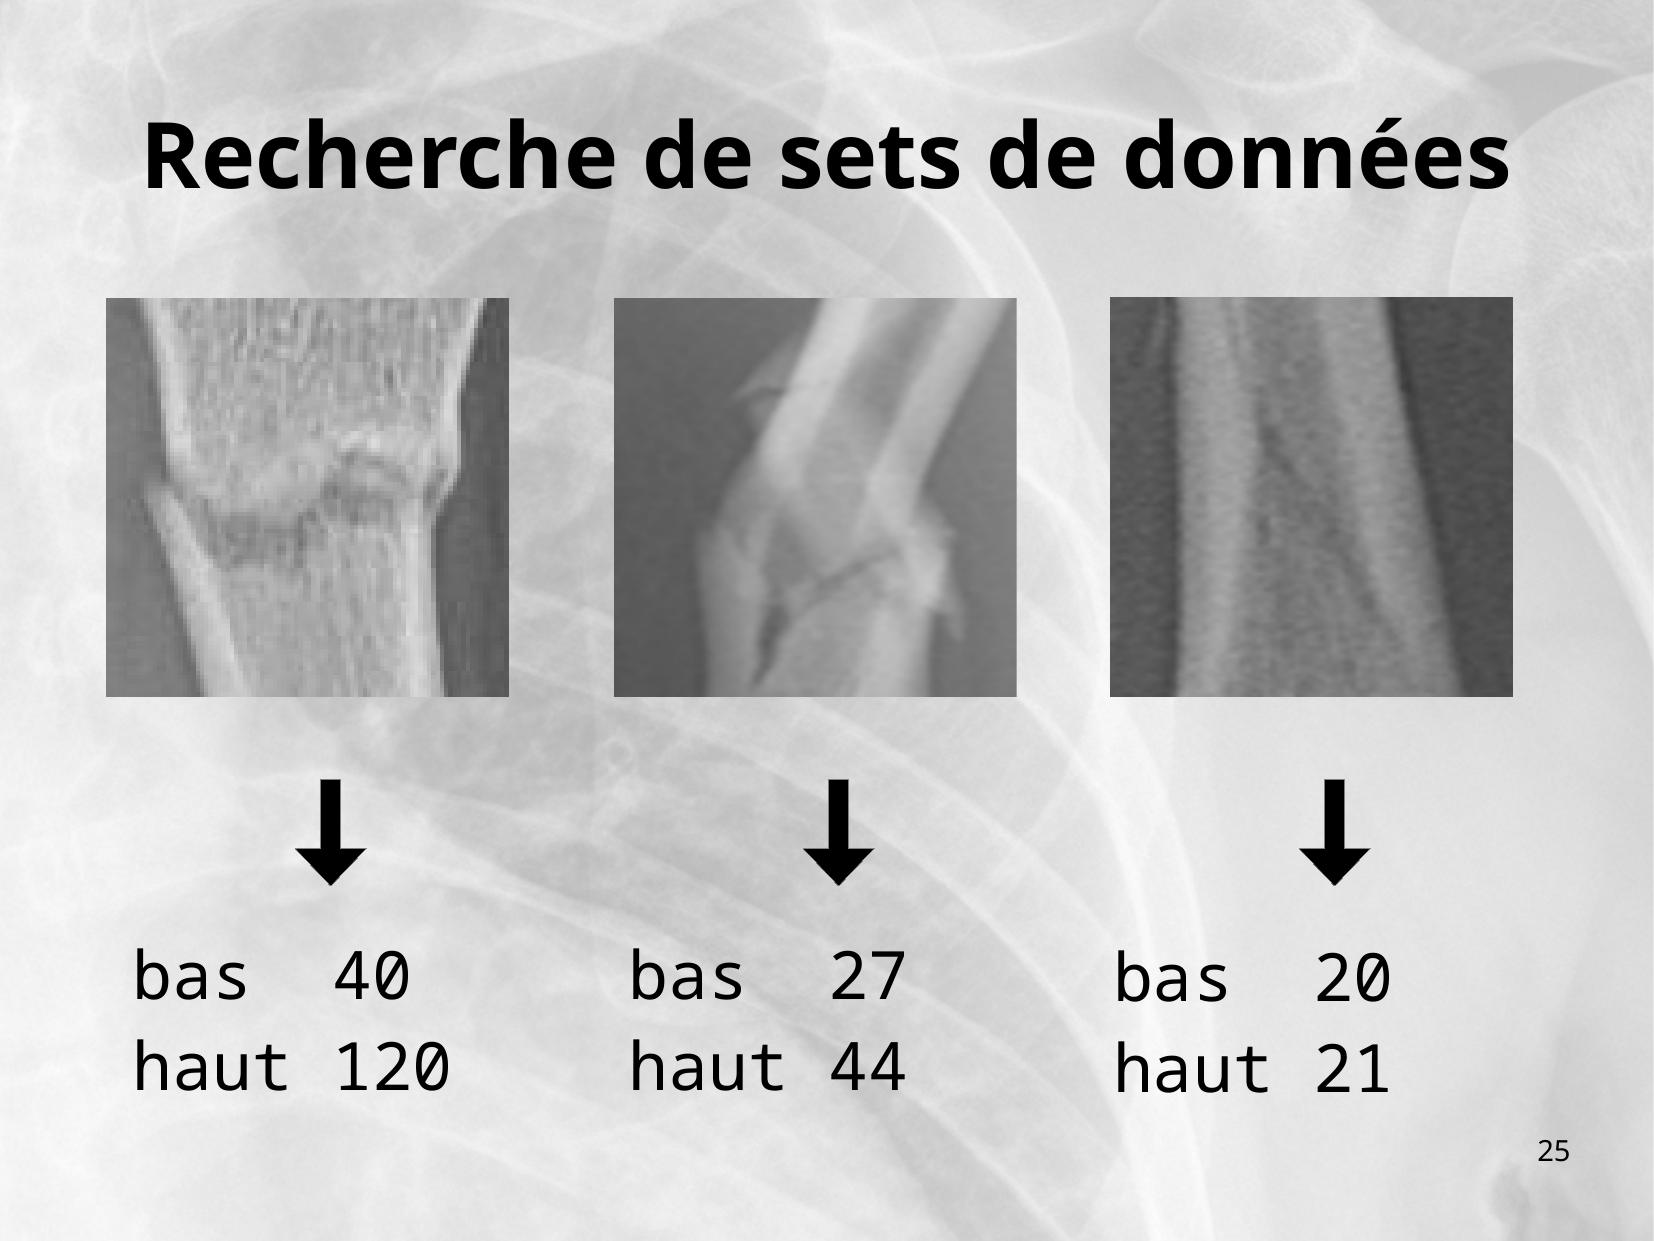

# Recherche de sets de données
bas 40
haut 120
bas 27
haut 44
bas 20
haut 21
25